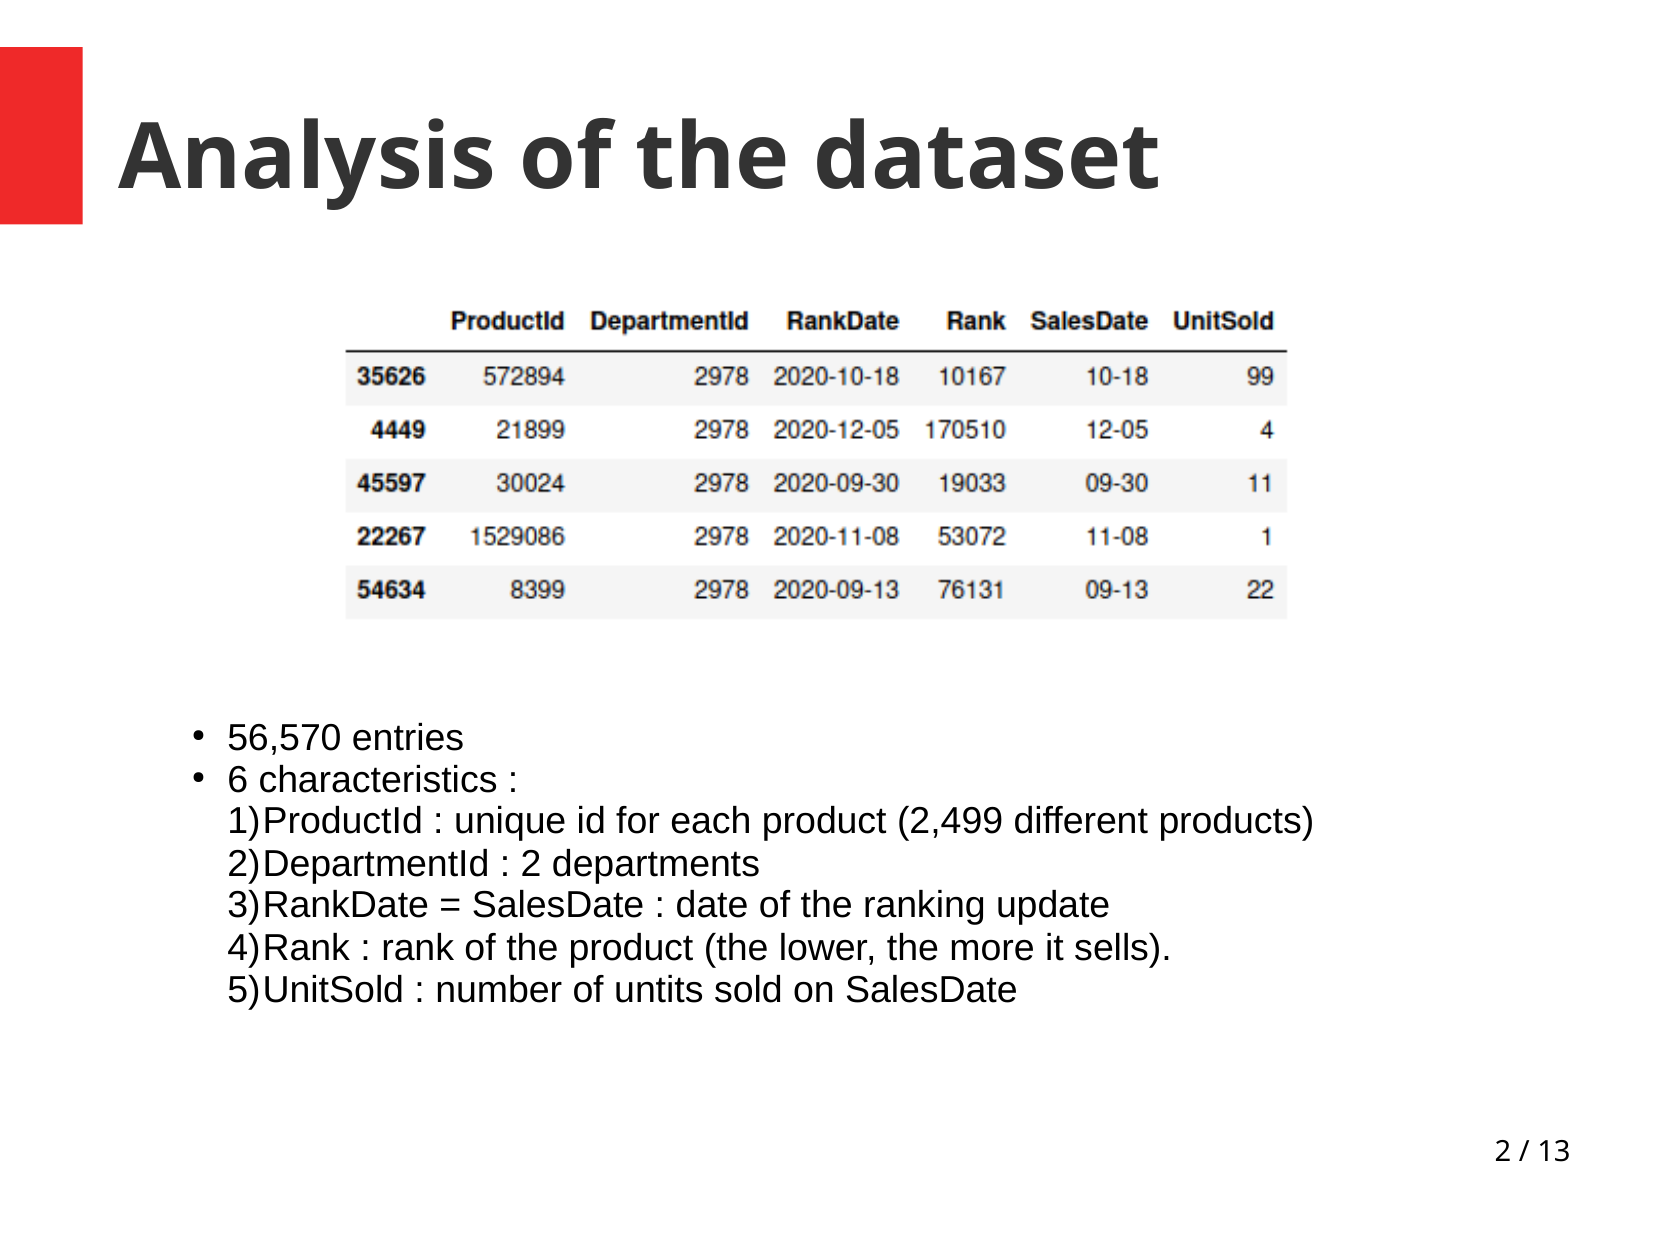

# Analysis of the dataset
56,570 entries
6 characteristics :
ProductId : unique id for each product (2,499 different products)
DepartmentId : 2 departments
RankDate = SalesDate : date of the ranking update
Rank : rank of the product (the lower, the more it sells).
UnitSold : number of untits sold on SalesDate
2